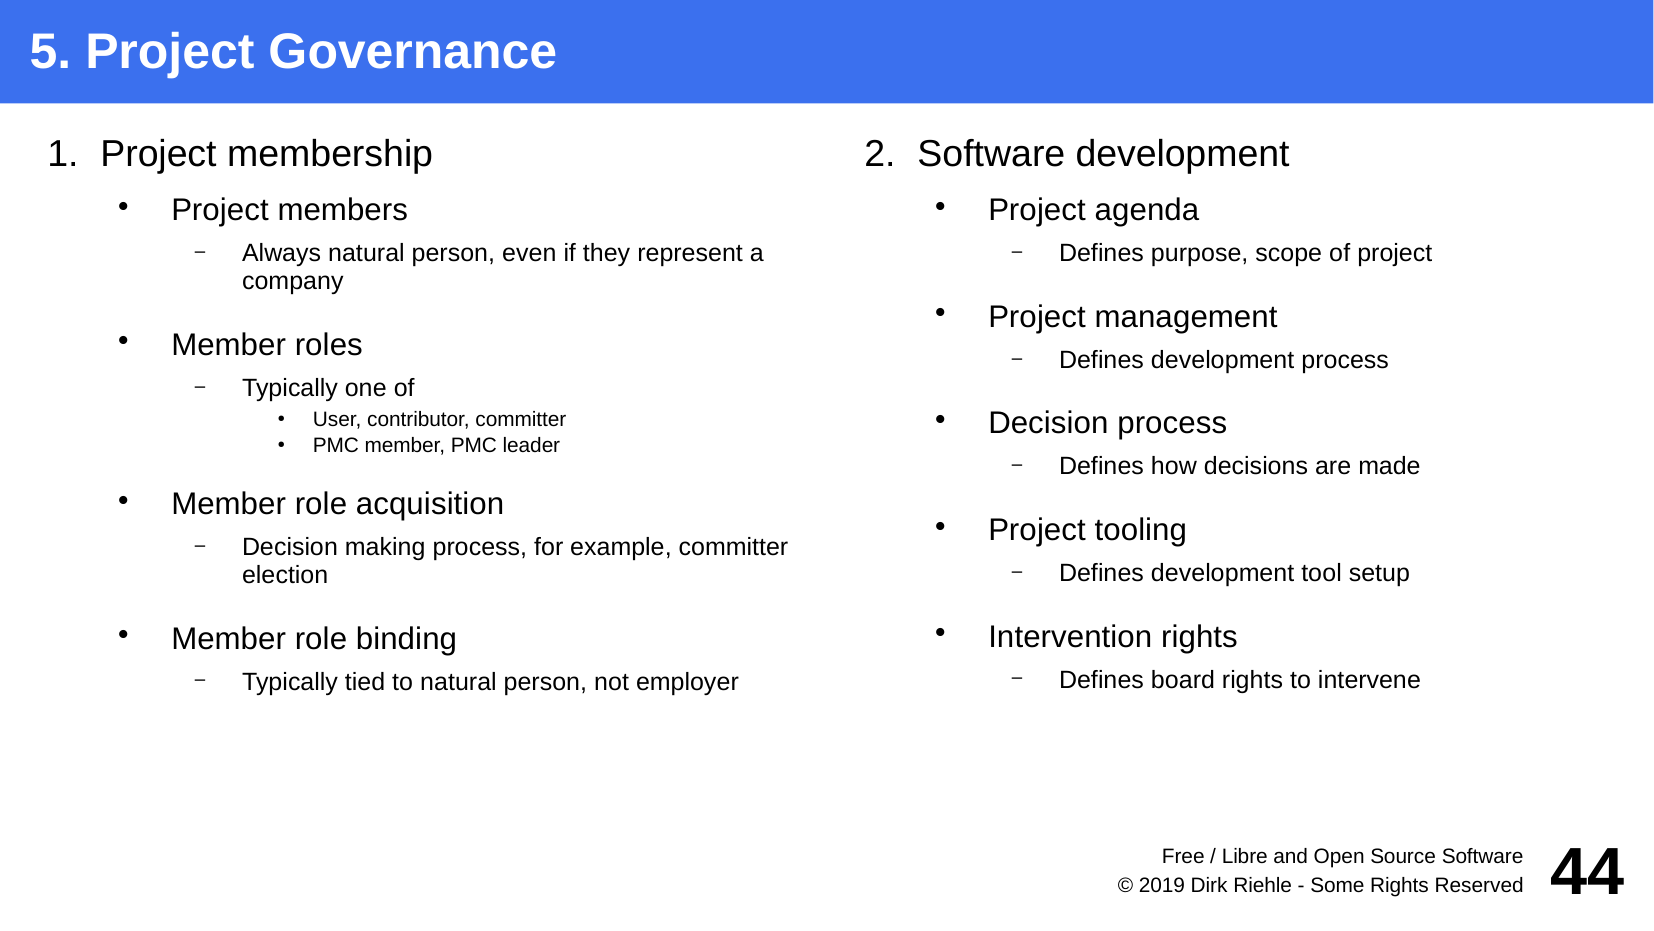

# 5. Project Governance
Project membership
Project members
Always natural person, even if they represent a company
Member roles
Typically one of
User, contributor, committer
PMC member, PMC leader
Member role acquisition
Decision making process, for example, committer election
Member role binding
Typically tied to natural person, not employer
Software development
Project agenda
Defines purpose, scope of project
Project management
Defines development process
Decision process
Defines how decisions are made
Project tooling
Defines development tool setup
Intervention rights
Defines board rights to intervene
Free / Libre and Open Source Software
44
© 2019 Dirk Riehle - Some Rights Reserved